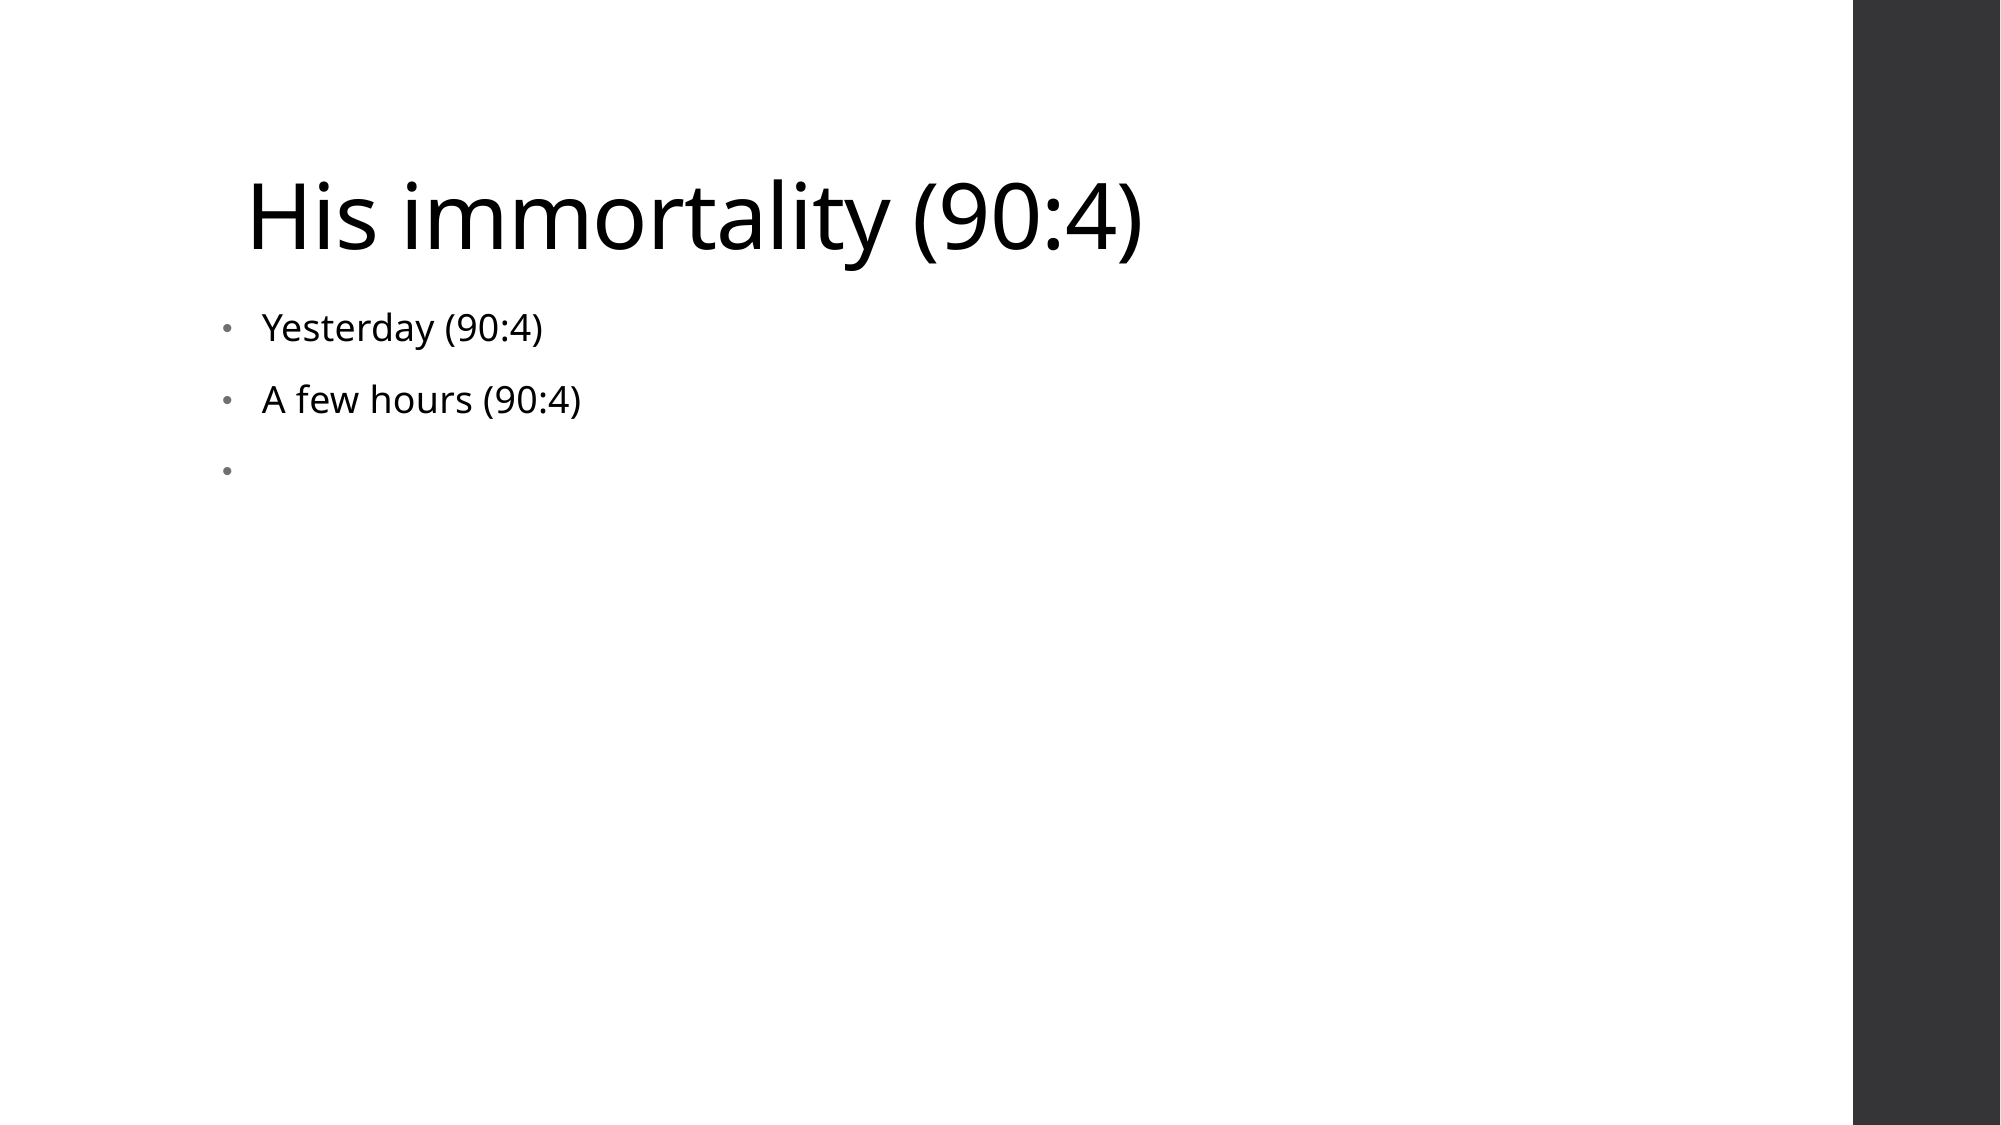

# His immortality (90:4)
 Yesterday (90:4)
 A few hours (90:4)